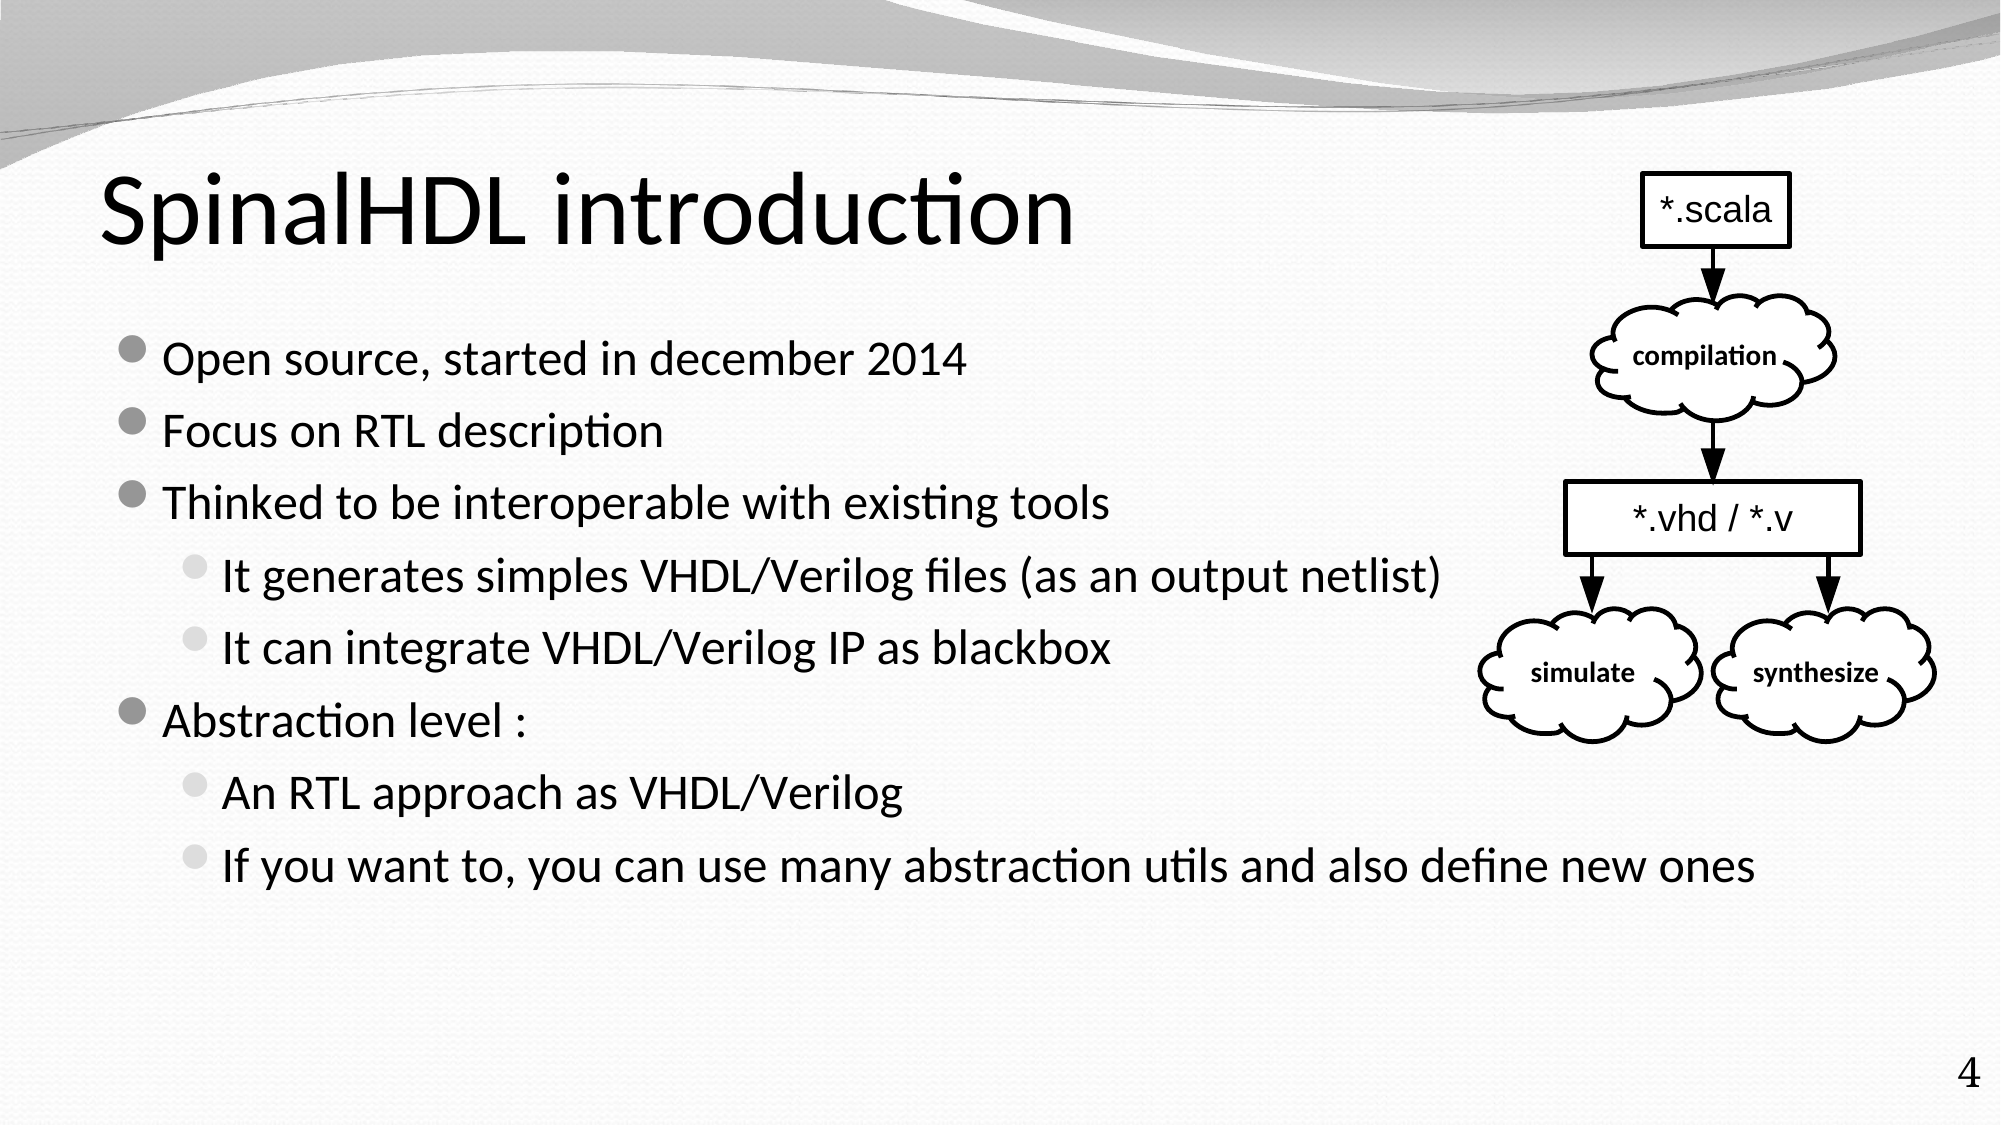

SpinalHDL introduction
# Open source, started in december 2014
Focus on RTL description
Thinked to be interoperable with existing tools
It generates simples VHDL/Verilog files (as an output netlist)
It can integrate VHDL/Verilog IP as blackbox
Abstraction level :
An RTL approach as VHDL/Verilog
If you want to, you can use many abstraction utils and also define new ones